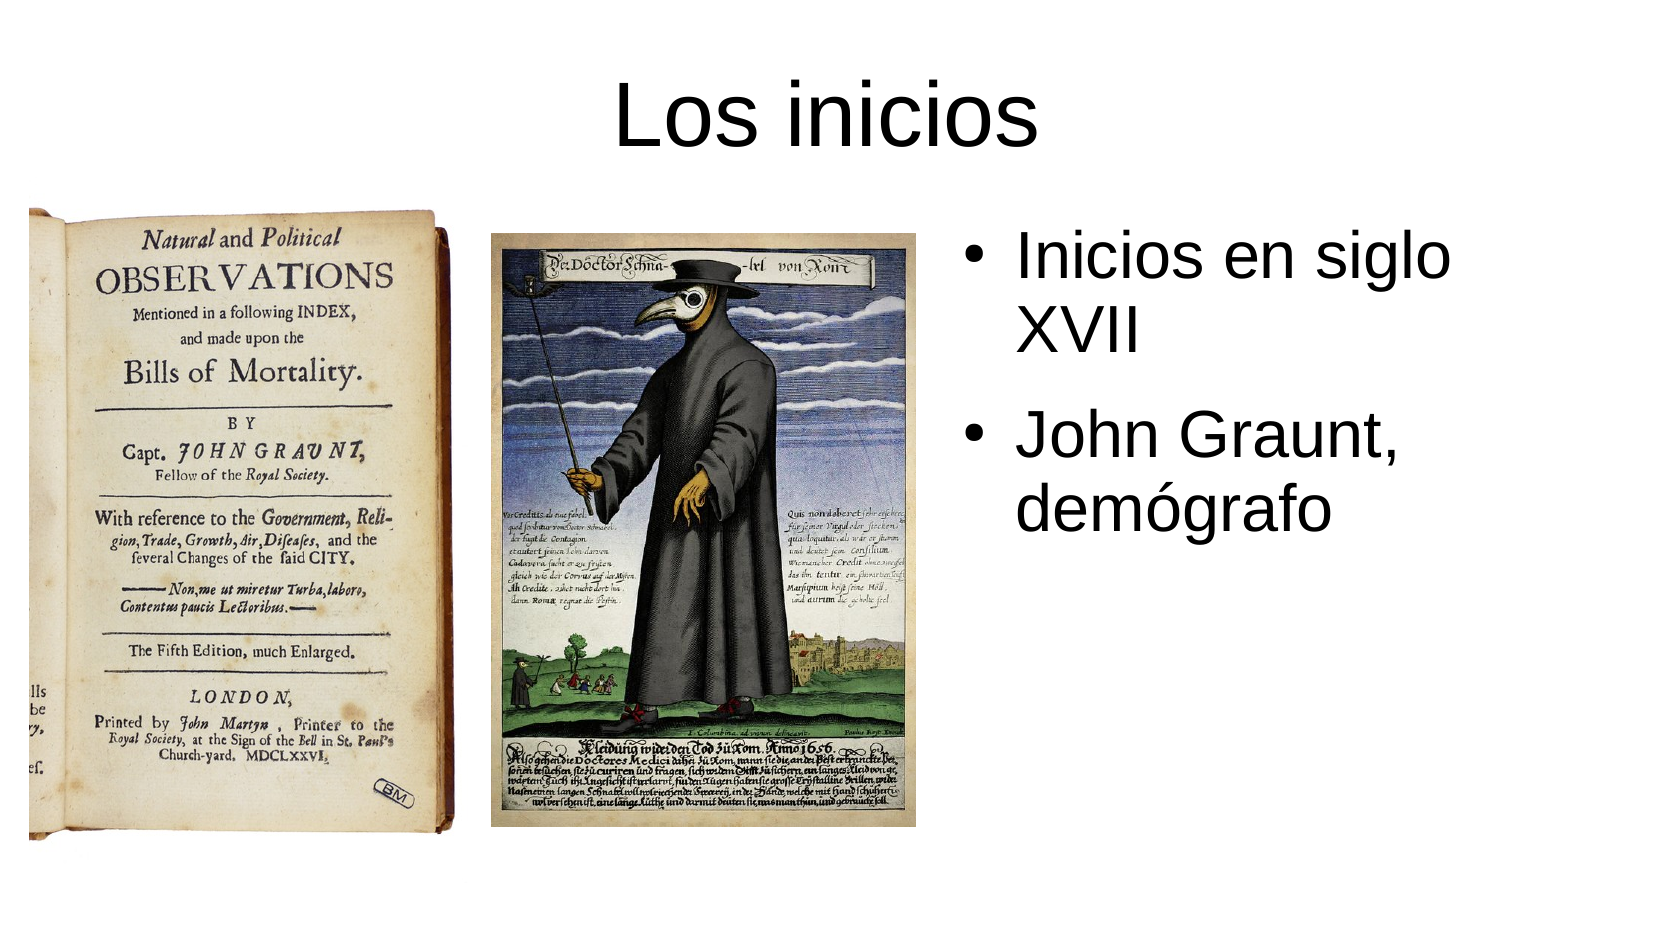

# Los inicios
Inicios en siglo XVII
John Graunt, demógrafo